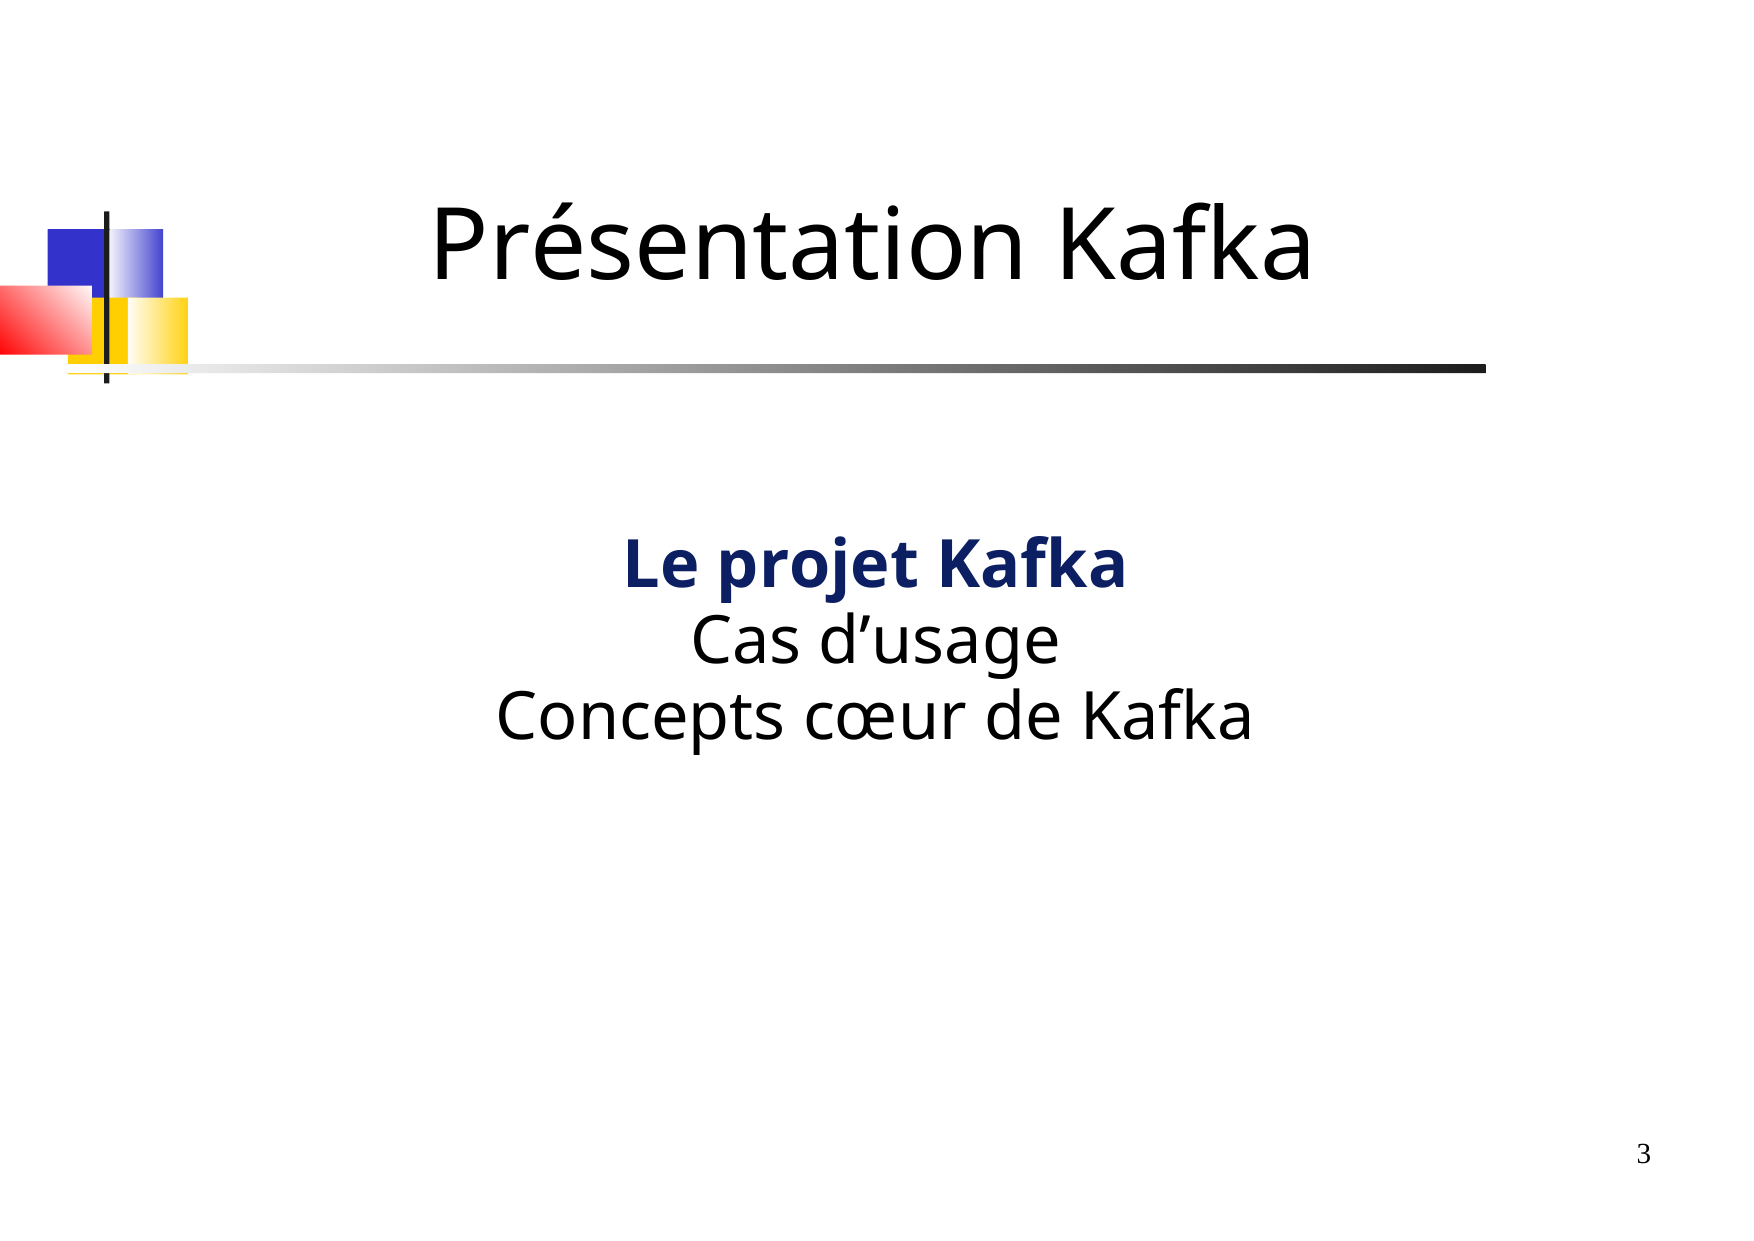

# Présentation Kafka
Le projet Kafka
Cas d’usage
Concepts cœur de Kafka